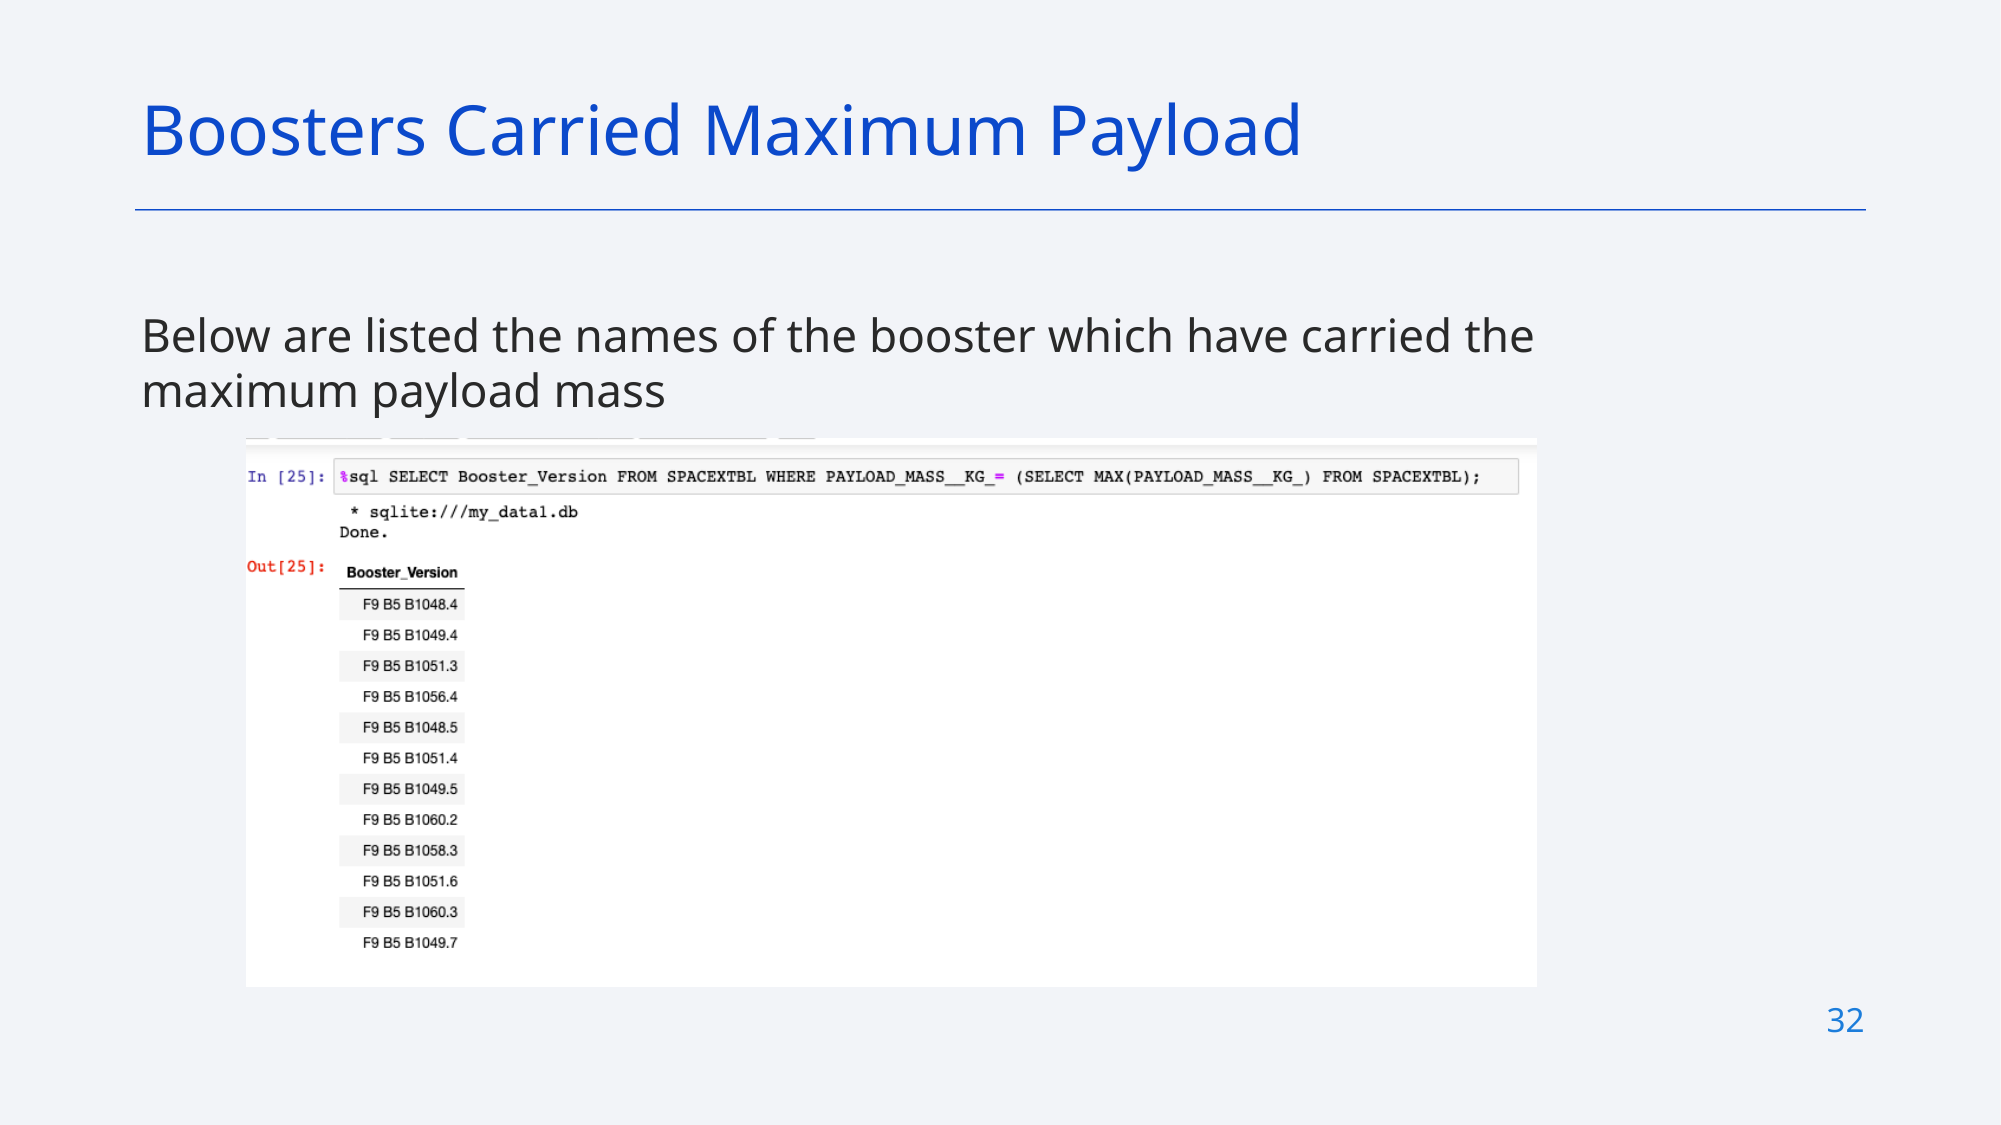

Boosters Carried Maximum Payload
# Below are listed the names of the booster which have carried the maximum payload mass
32